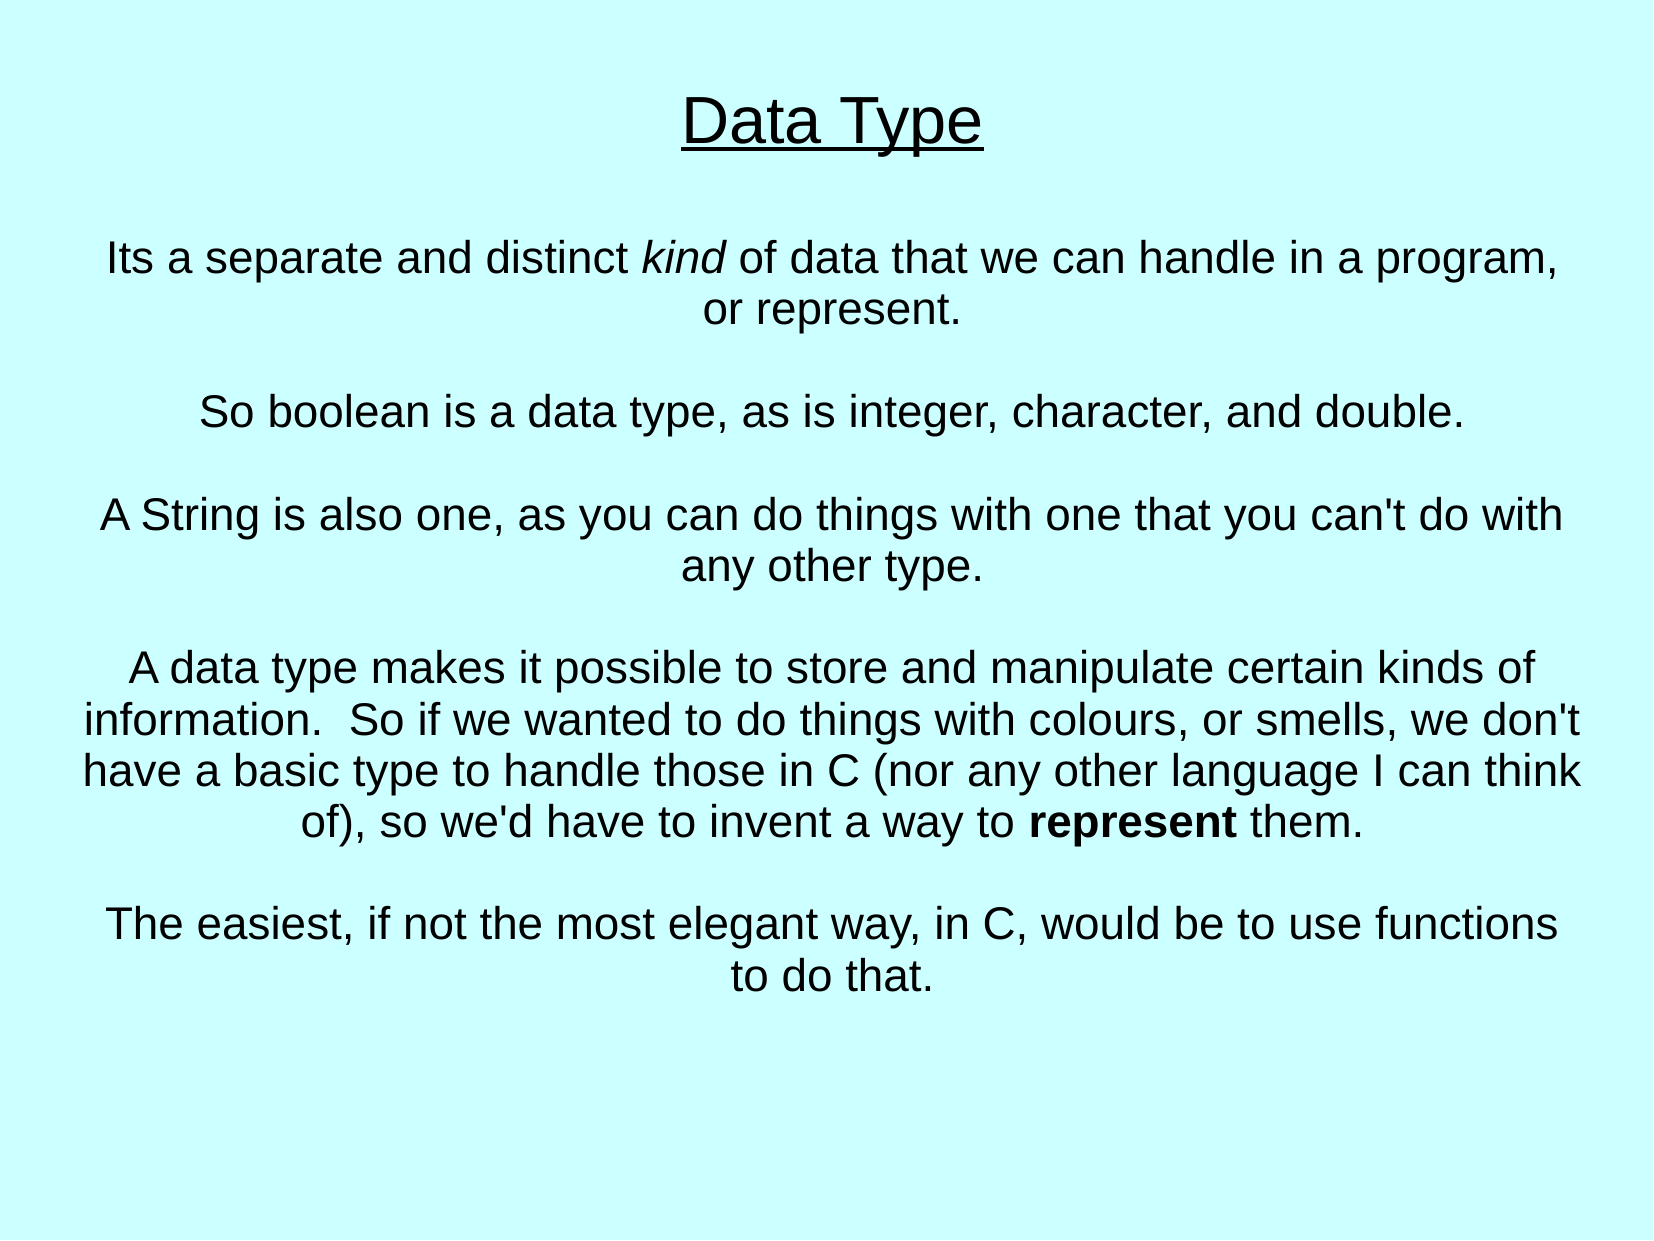

# Data Type
Its a separate and distinct kind of data that we can handle in a program, or represent.
So boolean is a data type, as is integer, character, and double.
A String is also one, as you can do things with one that you can't do with any other type.
A data type makes it possible to store and manipulate certain kinds of information. So if we wanted to do things with colours, or smells, we don't have a basic type to handle those in C (nor any other language I can think of), so we'd have to invent a way to represent them.
The easiest, if not the most elegant way, in C, would be to use functions to do that.